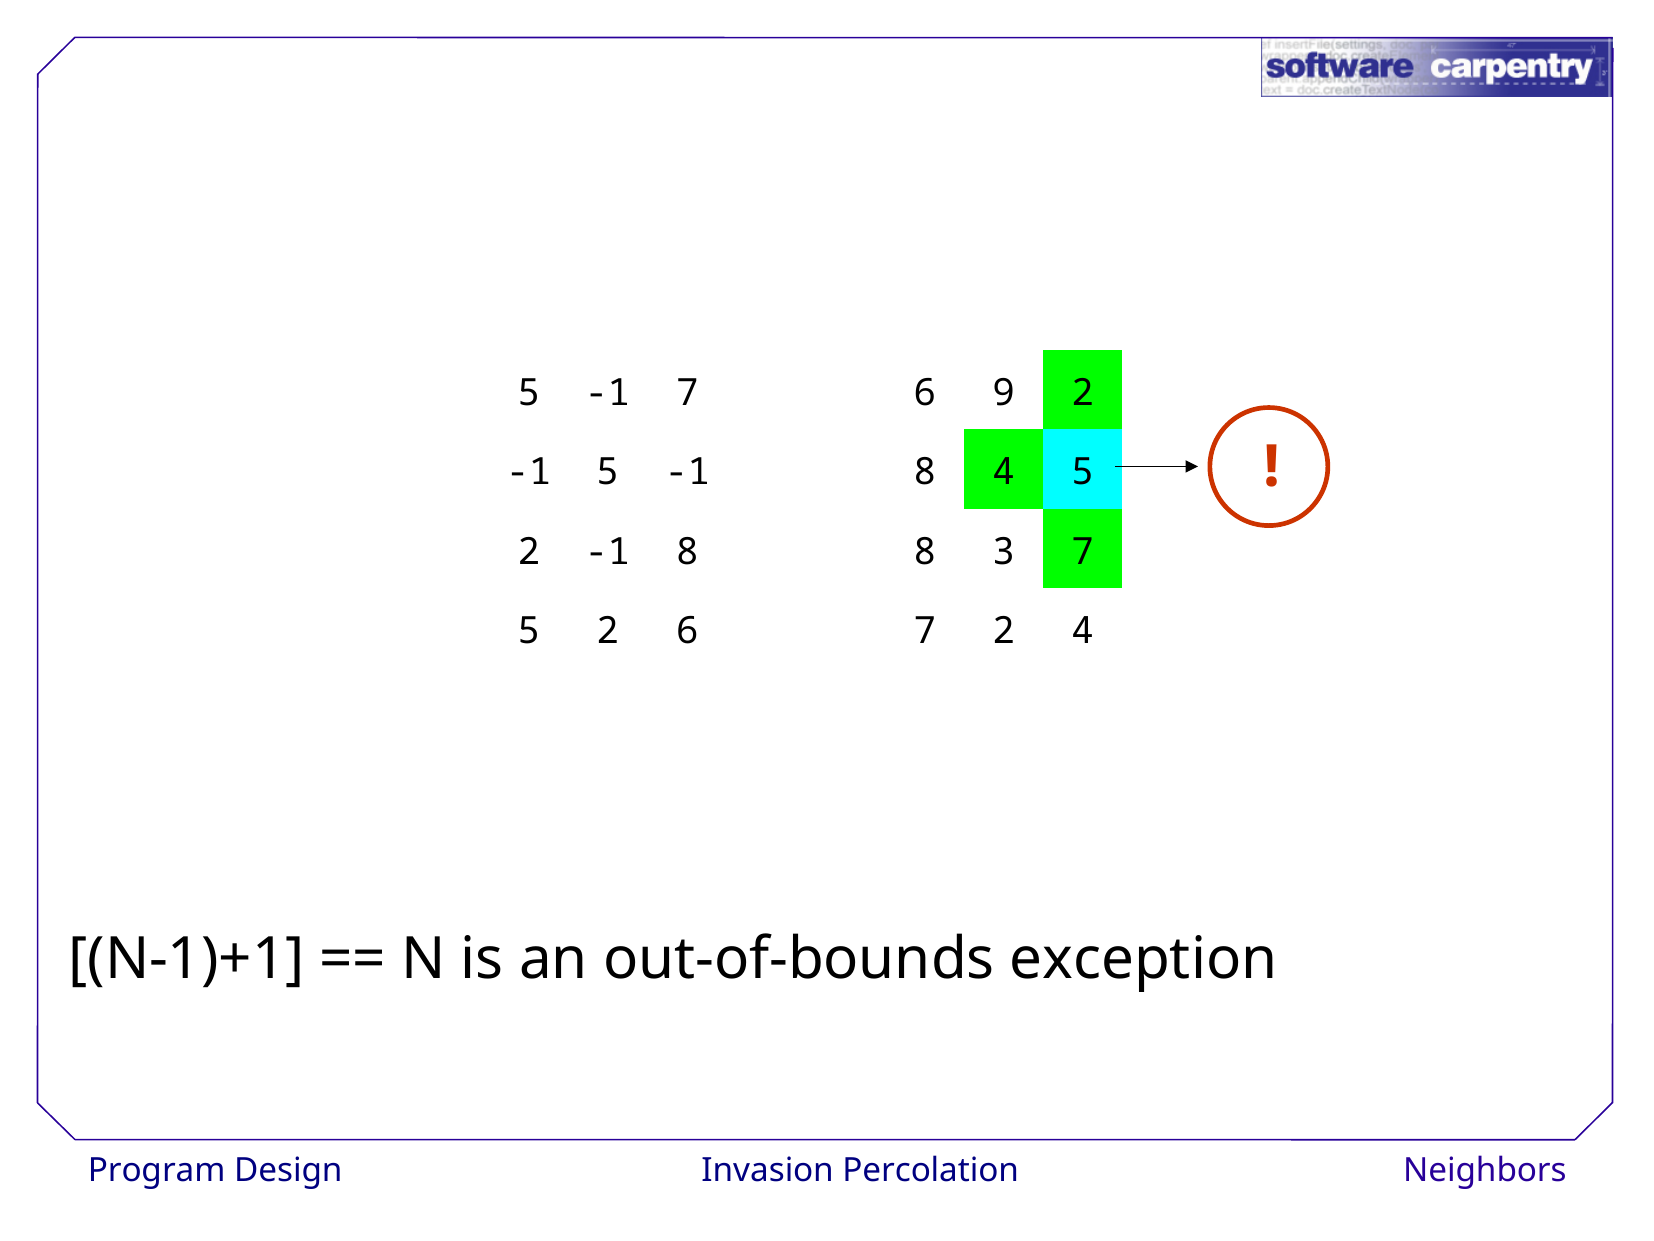

| 5 | -1 | 7 | | | 6 | 9 | 2 |
| --- | --- | --- | --- | --- | --- | --- | --- |
| -1 | 5 | -1 | | | 8 | 4 | 5 |
| 2 | -1 | 8 | | | 8 | 3 | 7 |
| 5 | 2 | 6 | | | 7 | 2 | 4 |
!
[(N-1)+1] == N is an out-of-bounds exception